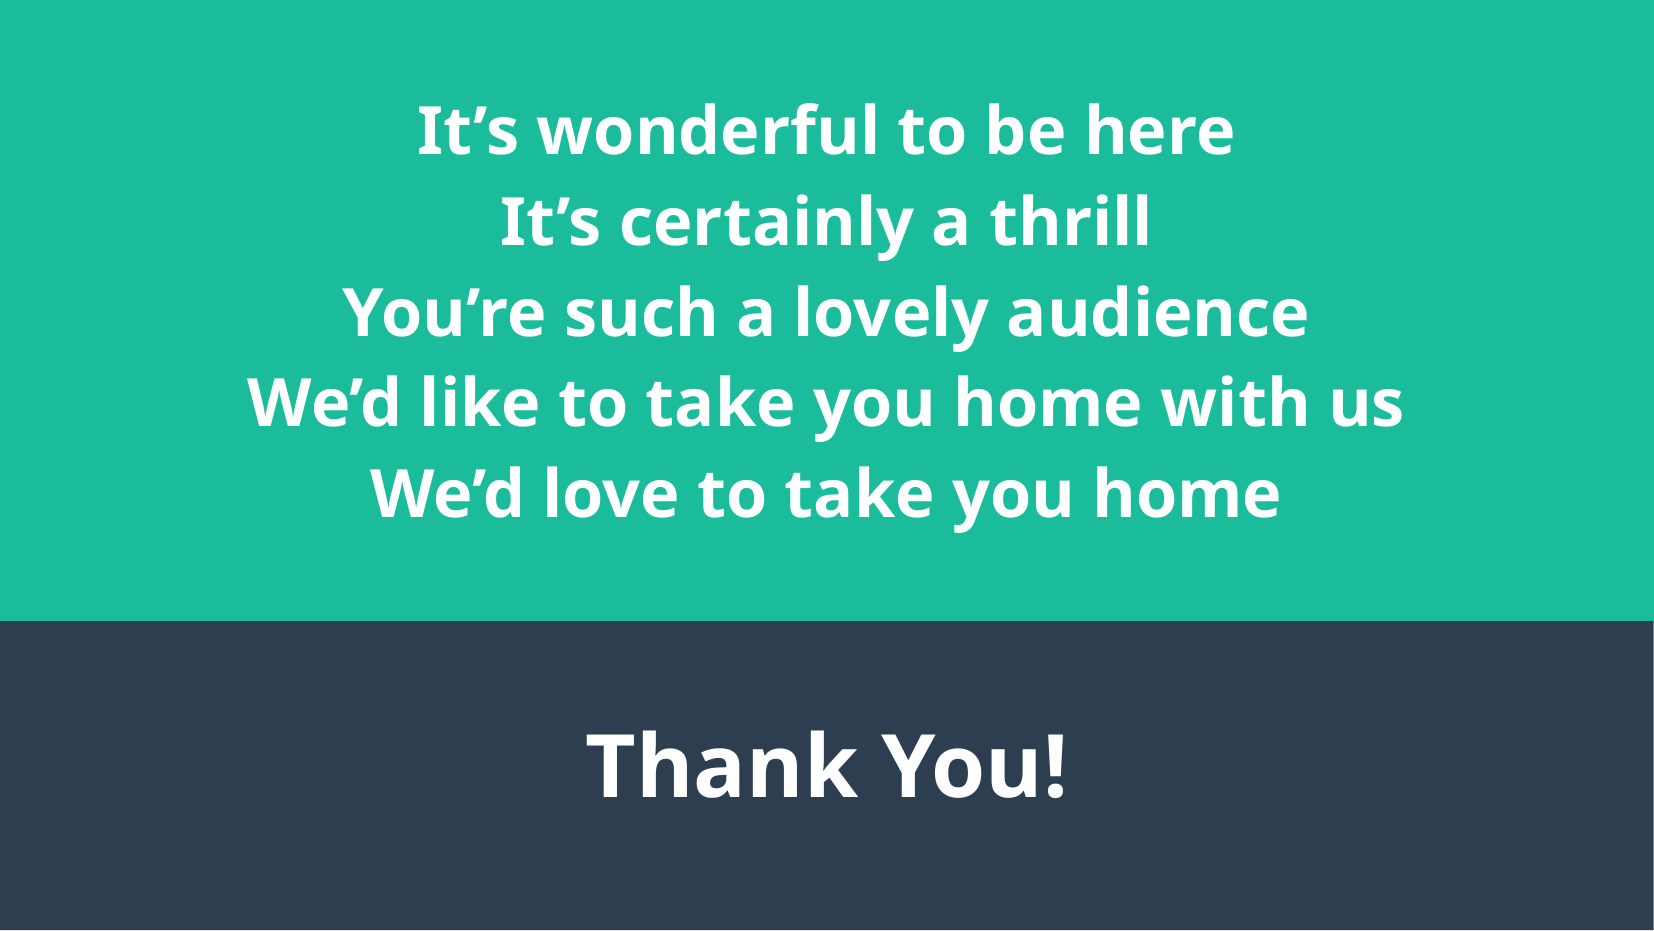

# It’s wonderful to be here It’s certainly a thrill You’re such a lovely audience We’d like to take you home with us We’d love to take you home
Thank You!